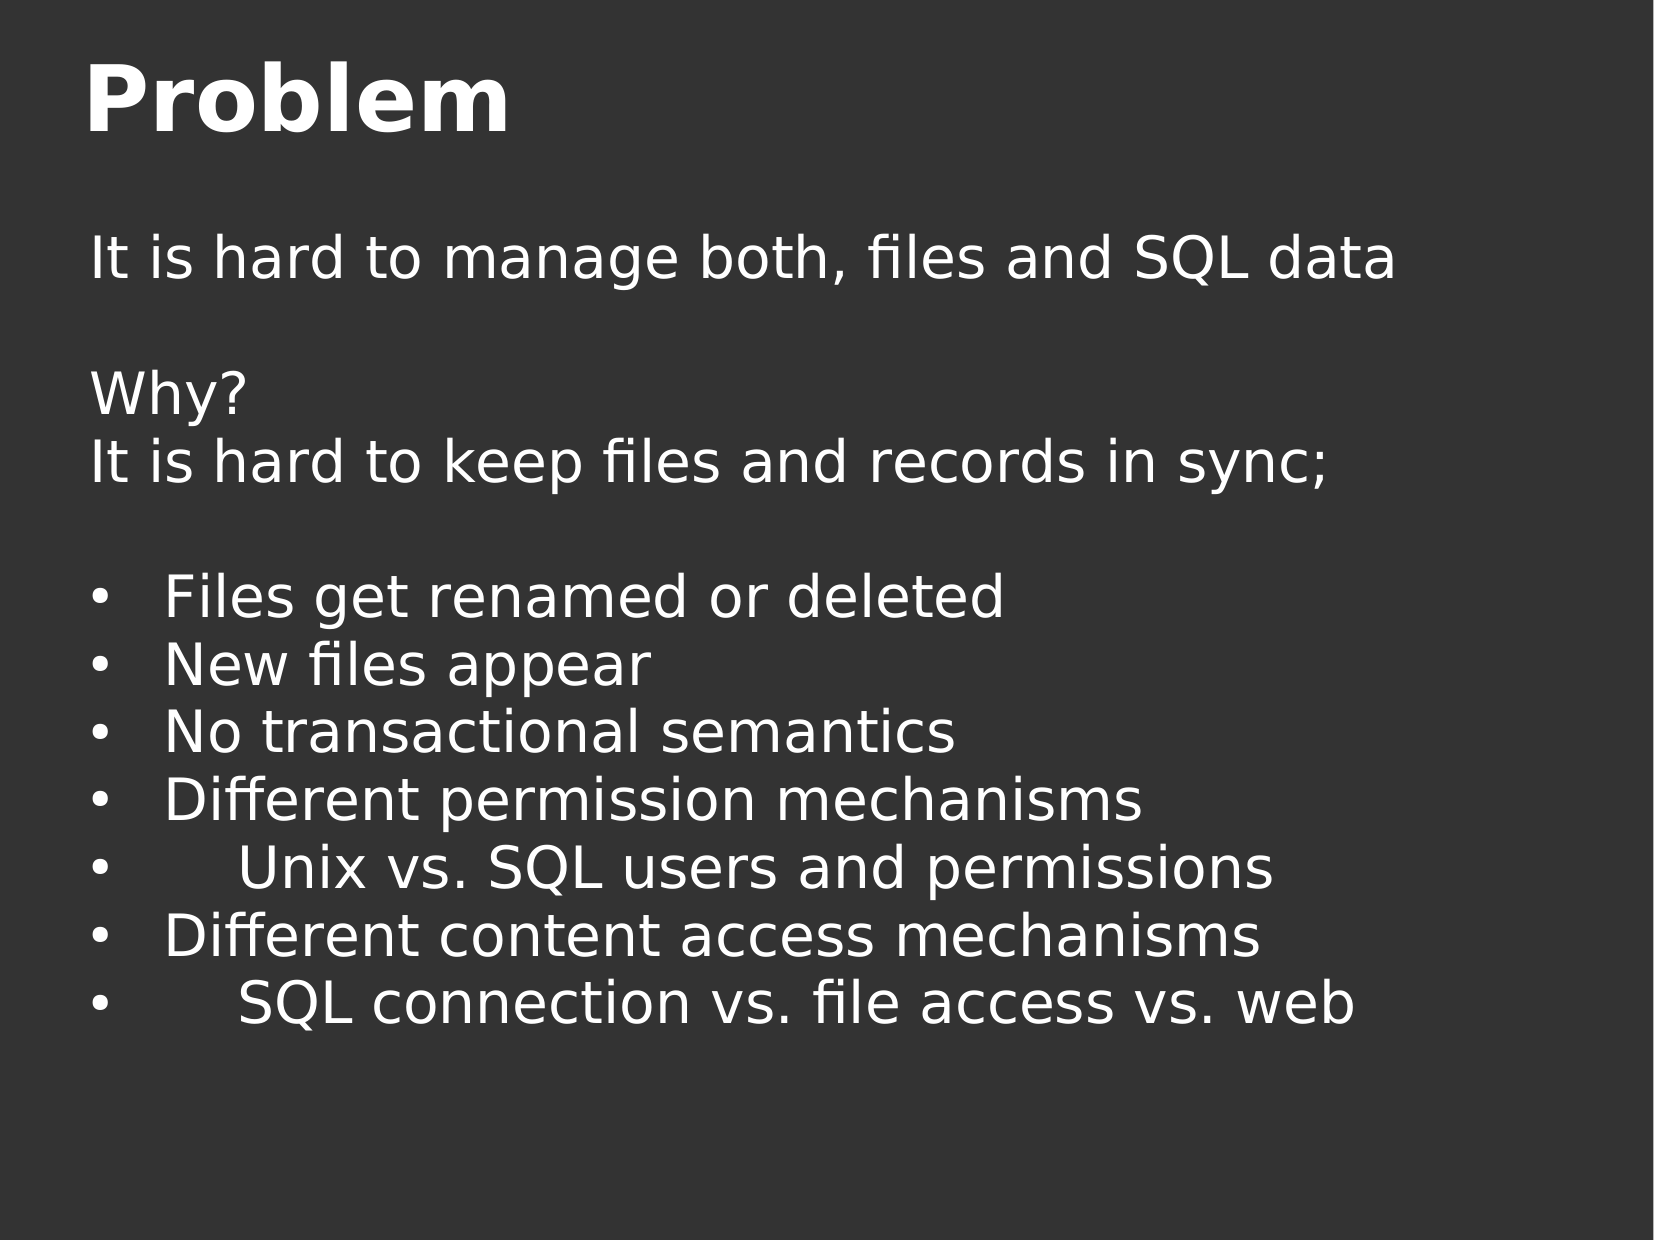

# Problem
It is hard to manage both, files and SQL data
Why?
It is hard to keep files and records in sync;
	Files get renamed or deleted
	New files appear
	No transactional semantics
	Different permission mechanisms
		Unix vs. SQL users and permissions
	Different content access mechanisms
		SQL connection vs. file access vs. web